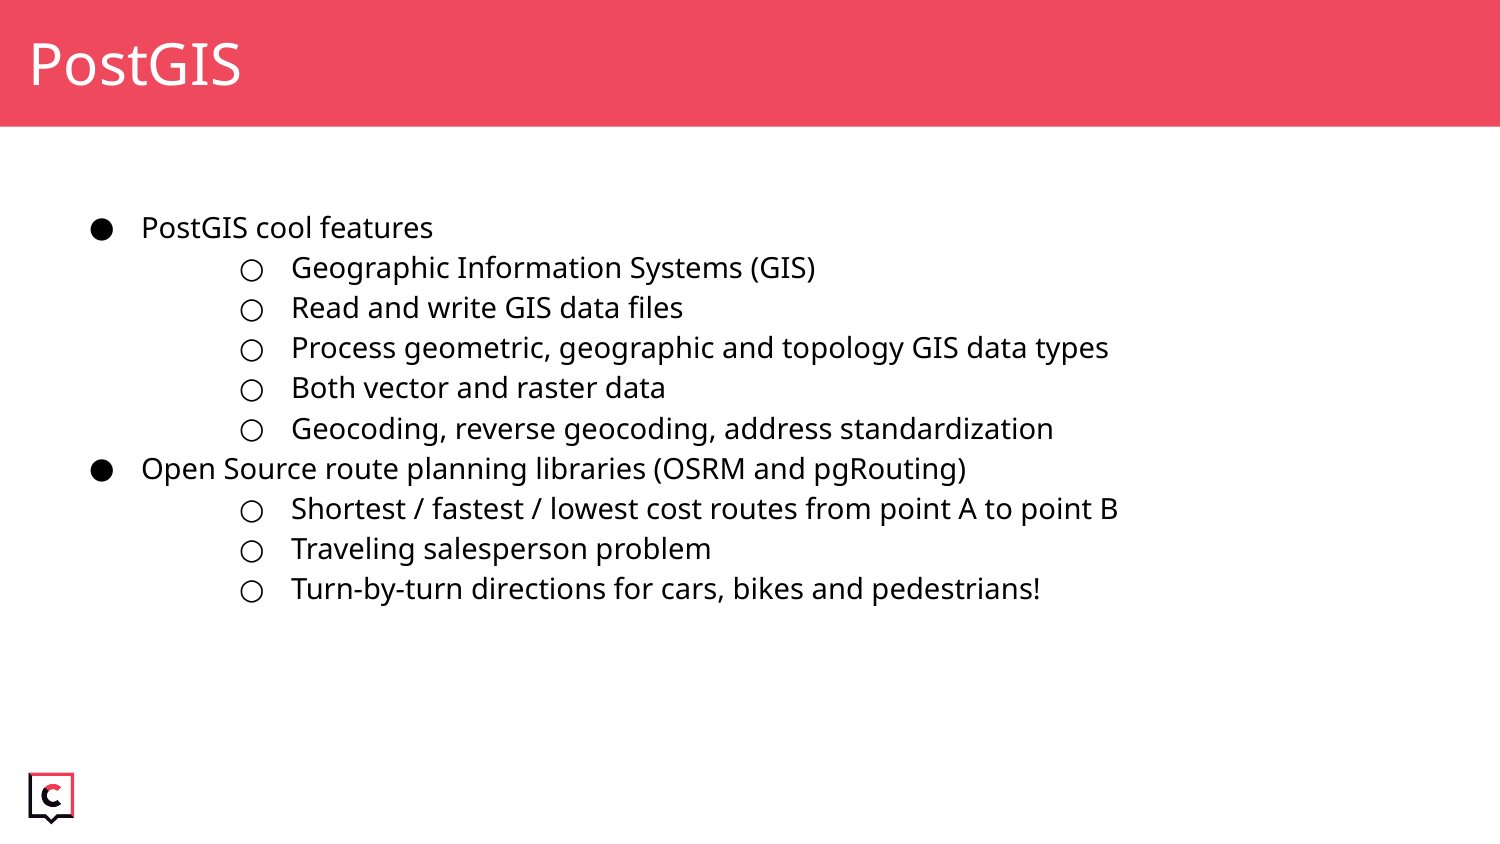

# PostGIS
PostGIS cool features
Geographic Information Systems (GIS)
Read and write GIS data files
Process geometric, geographic and topology GIS data types
Both vector and raster data
Geocoding, reverse geocoding, address standardization
Open Source route planning libraries (OSRM and pgRouting)
Shortest / fastest / lowest cost routes from point A to point B
Traveling salesperson problem
Turn-by-turn directions for cars, bikes and pedestrians!